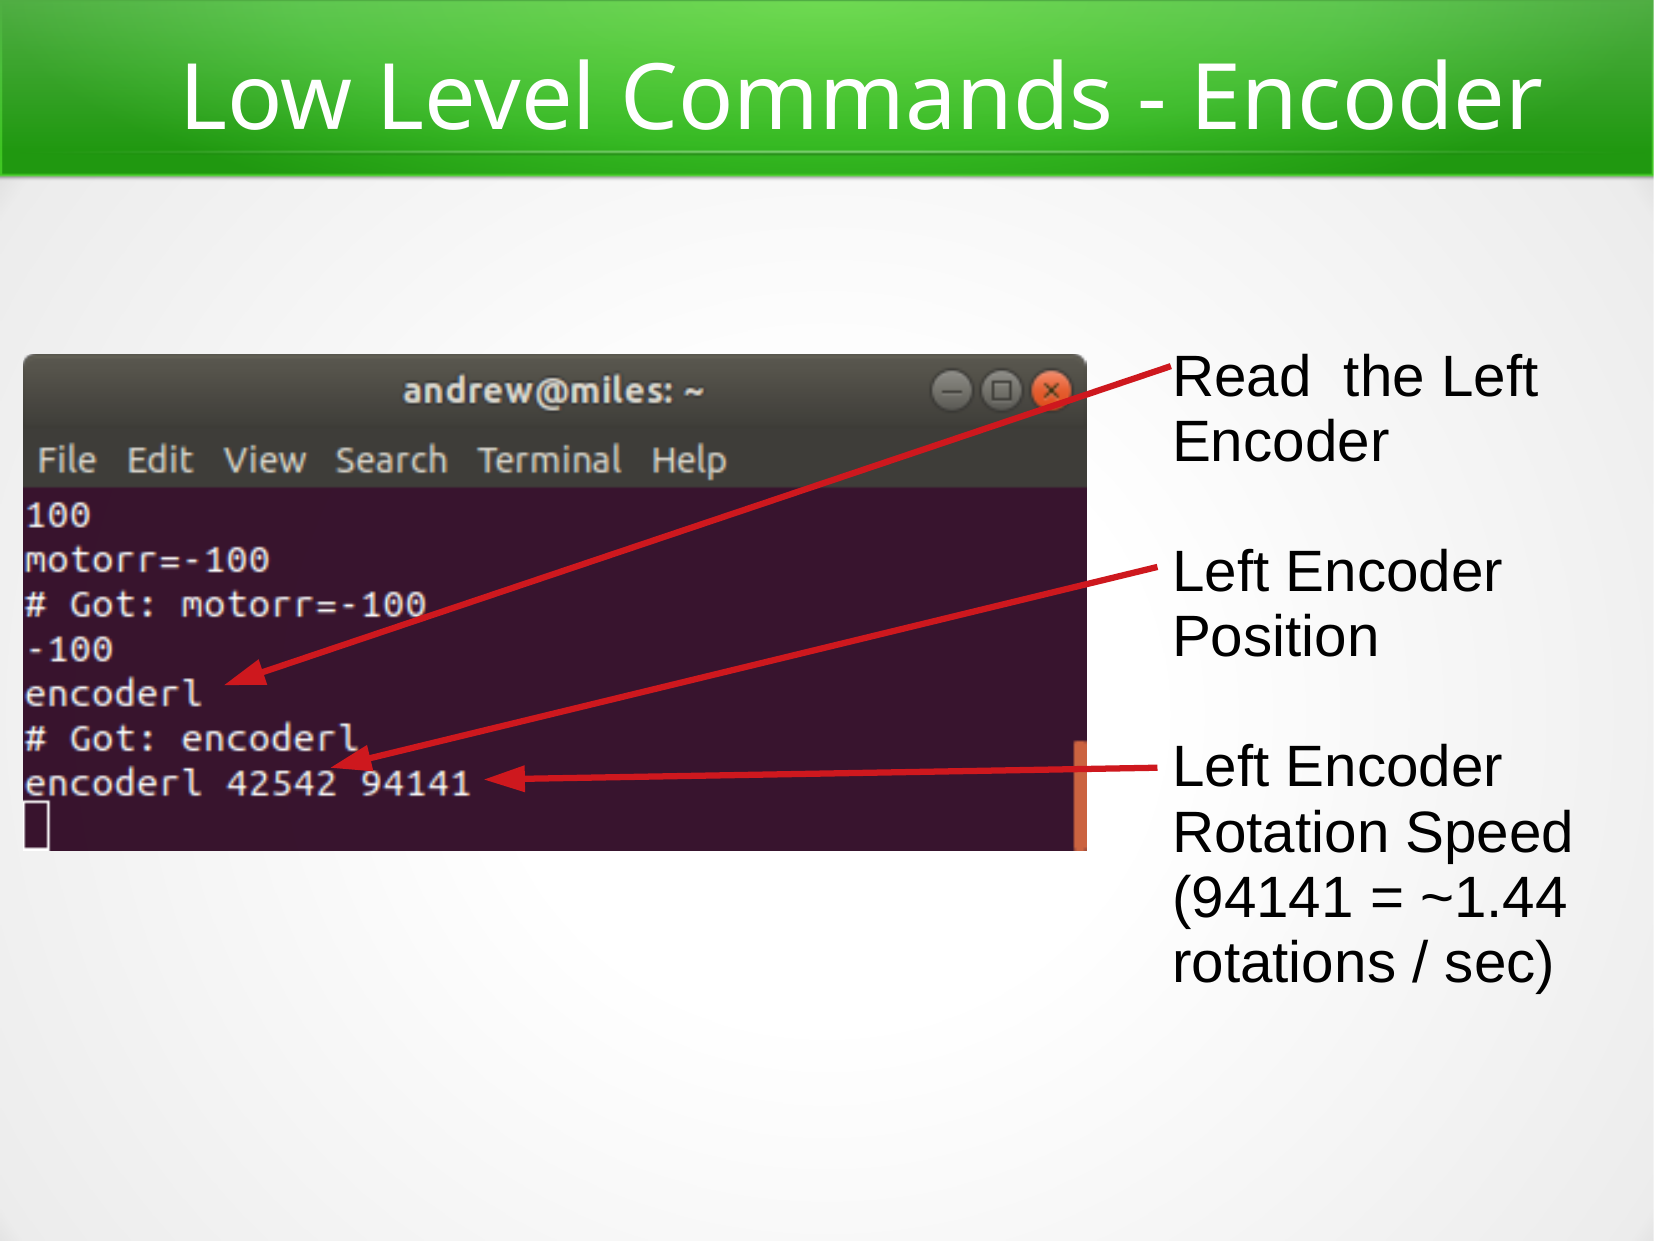

# Low Level Commands - Encoder
Read the Left Encoder
Left Encoder Position
Left Encoder Rotation Speed
(94141 = ~1.44 rotations / sec)